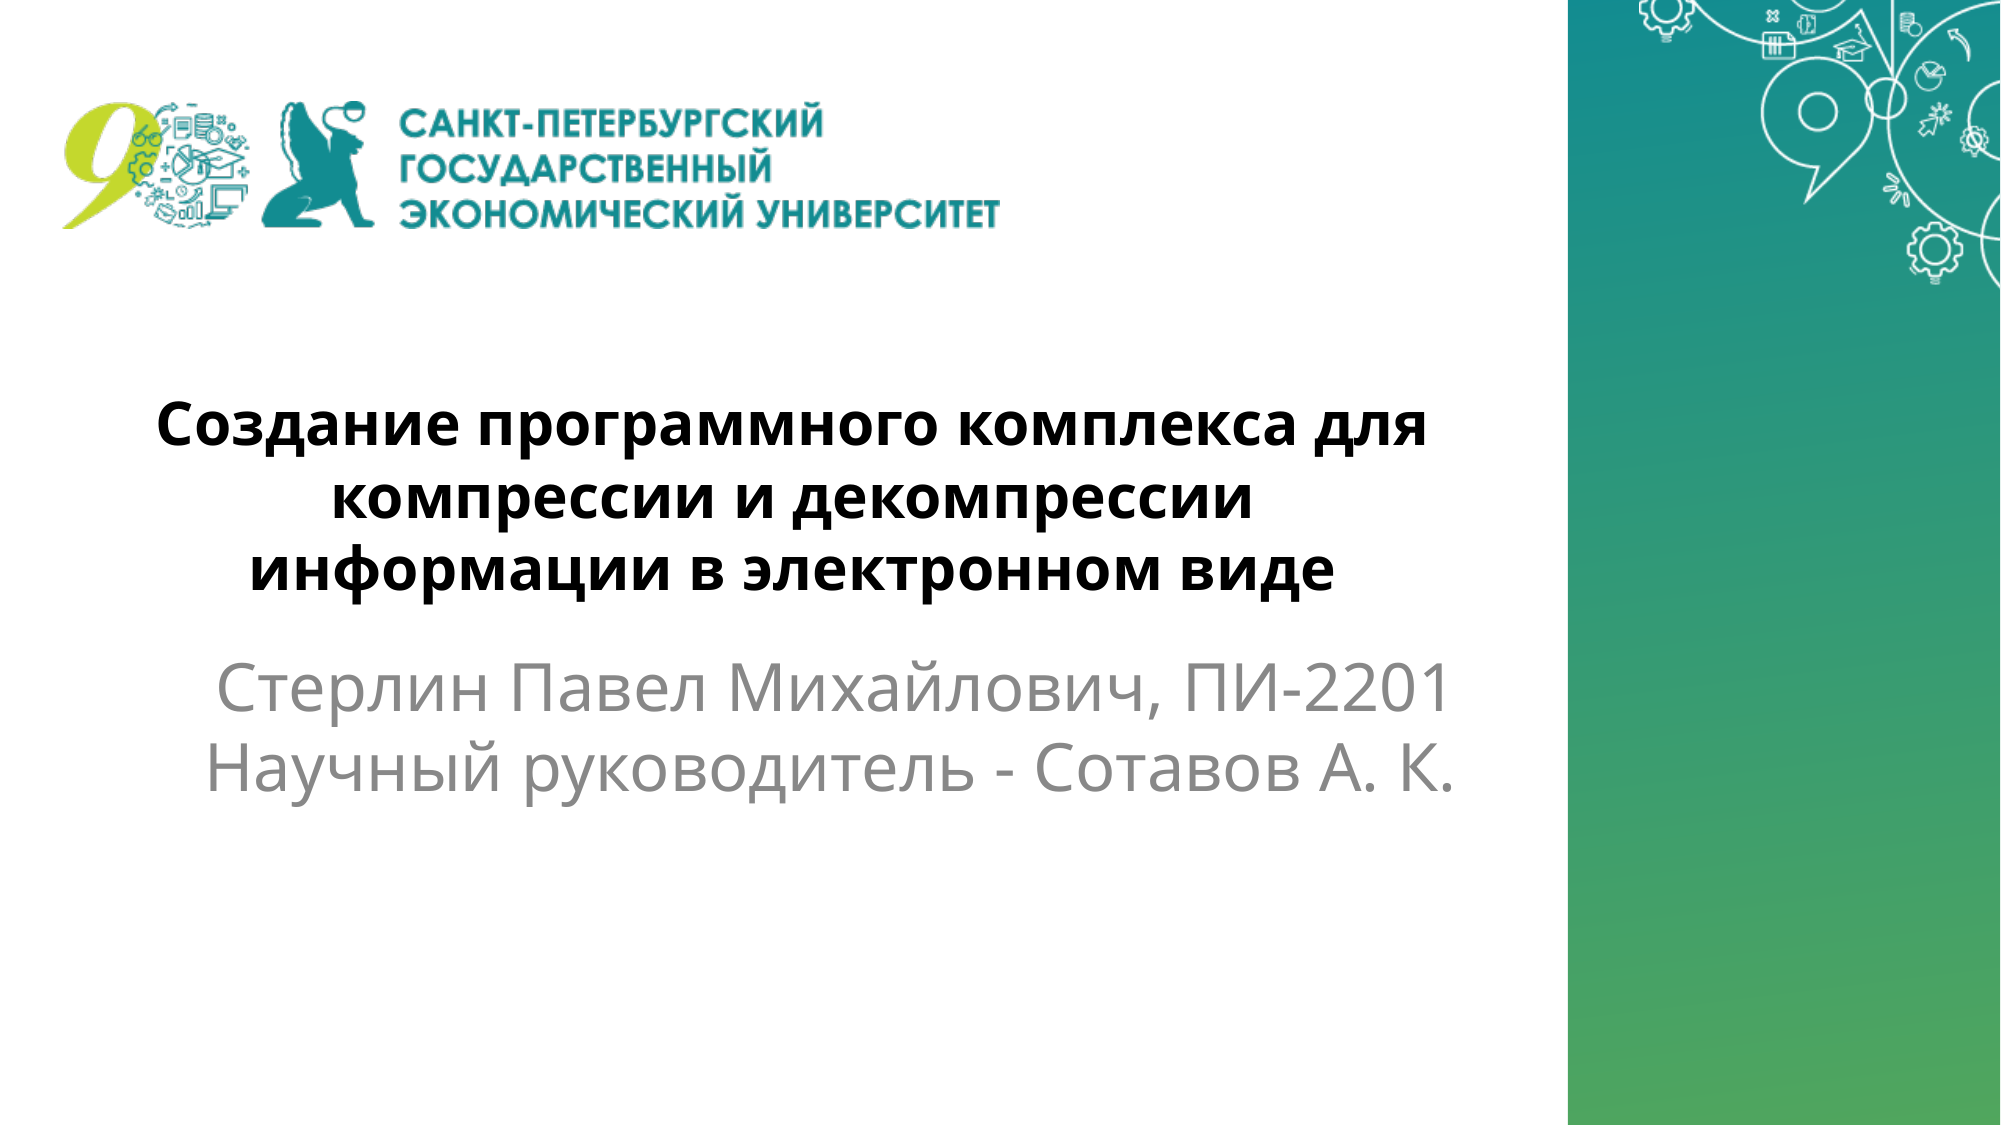

# Создание программного комплекса для компрессии и декомпрессии информации в электронном виде
Стерлин Павел Михайлович, ПИ-2201
Научный руководитель - Сотавов А. К.